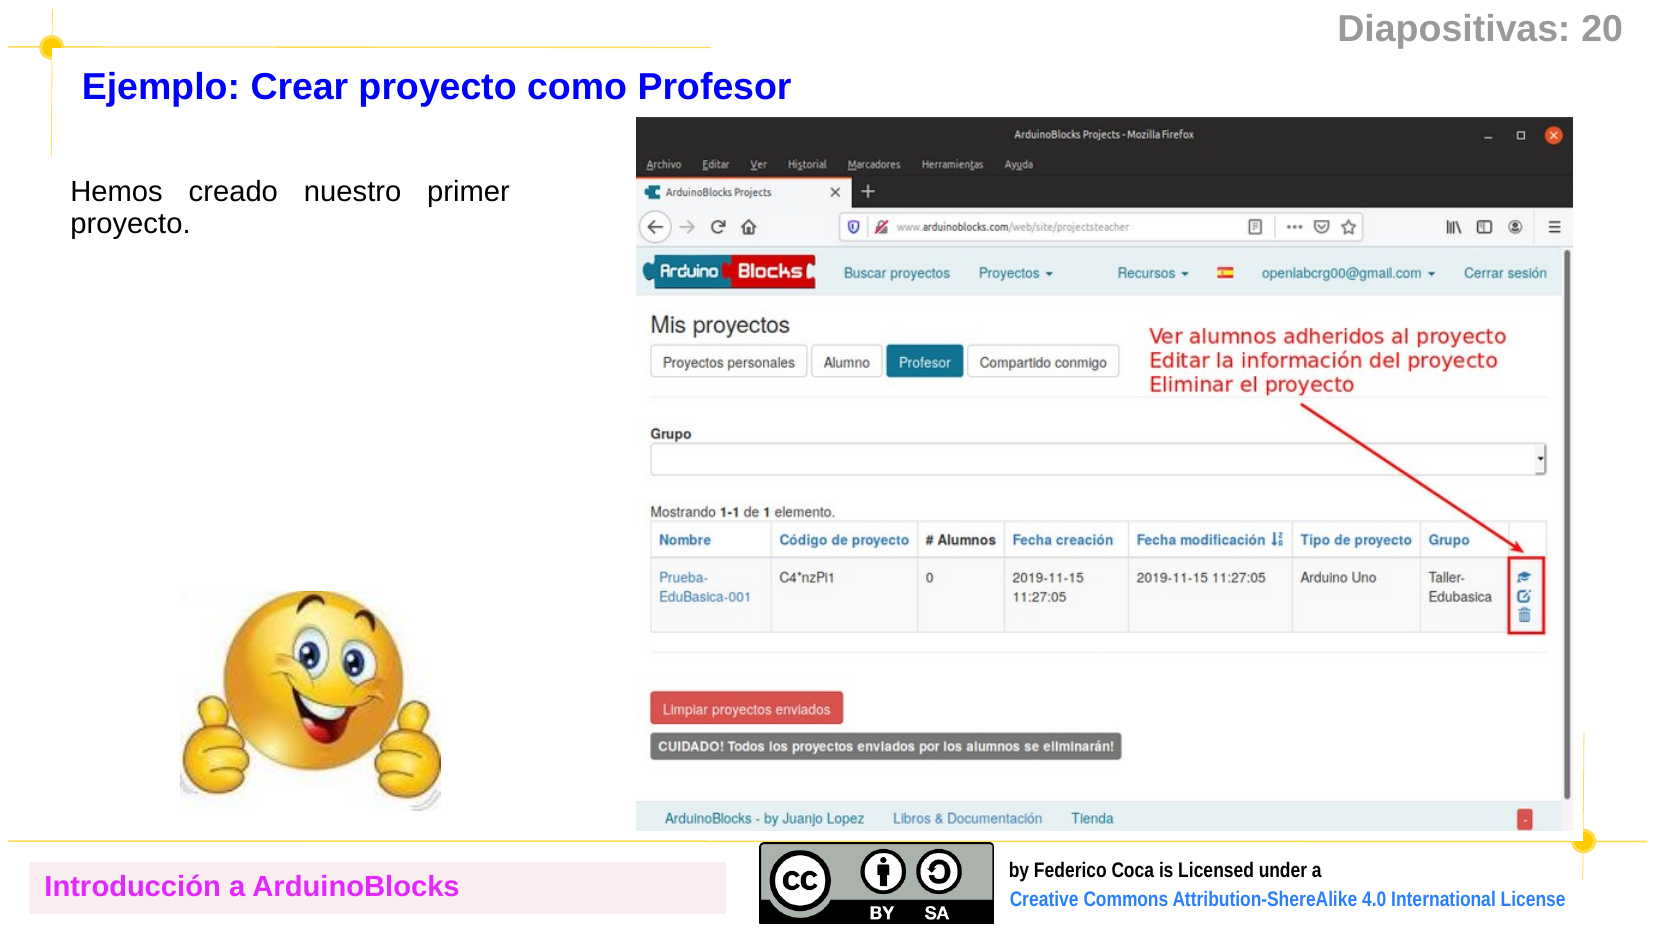

Diapositivas: 20
Ejemplo: Crear proyecto como Profesor
Hemos creado nuestro primer proyecto.
Introducción a ArduinoBlocks